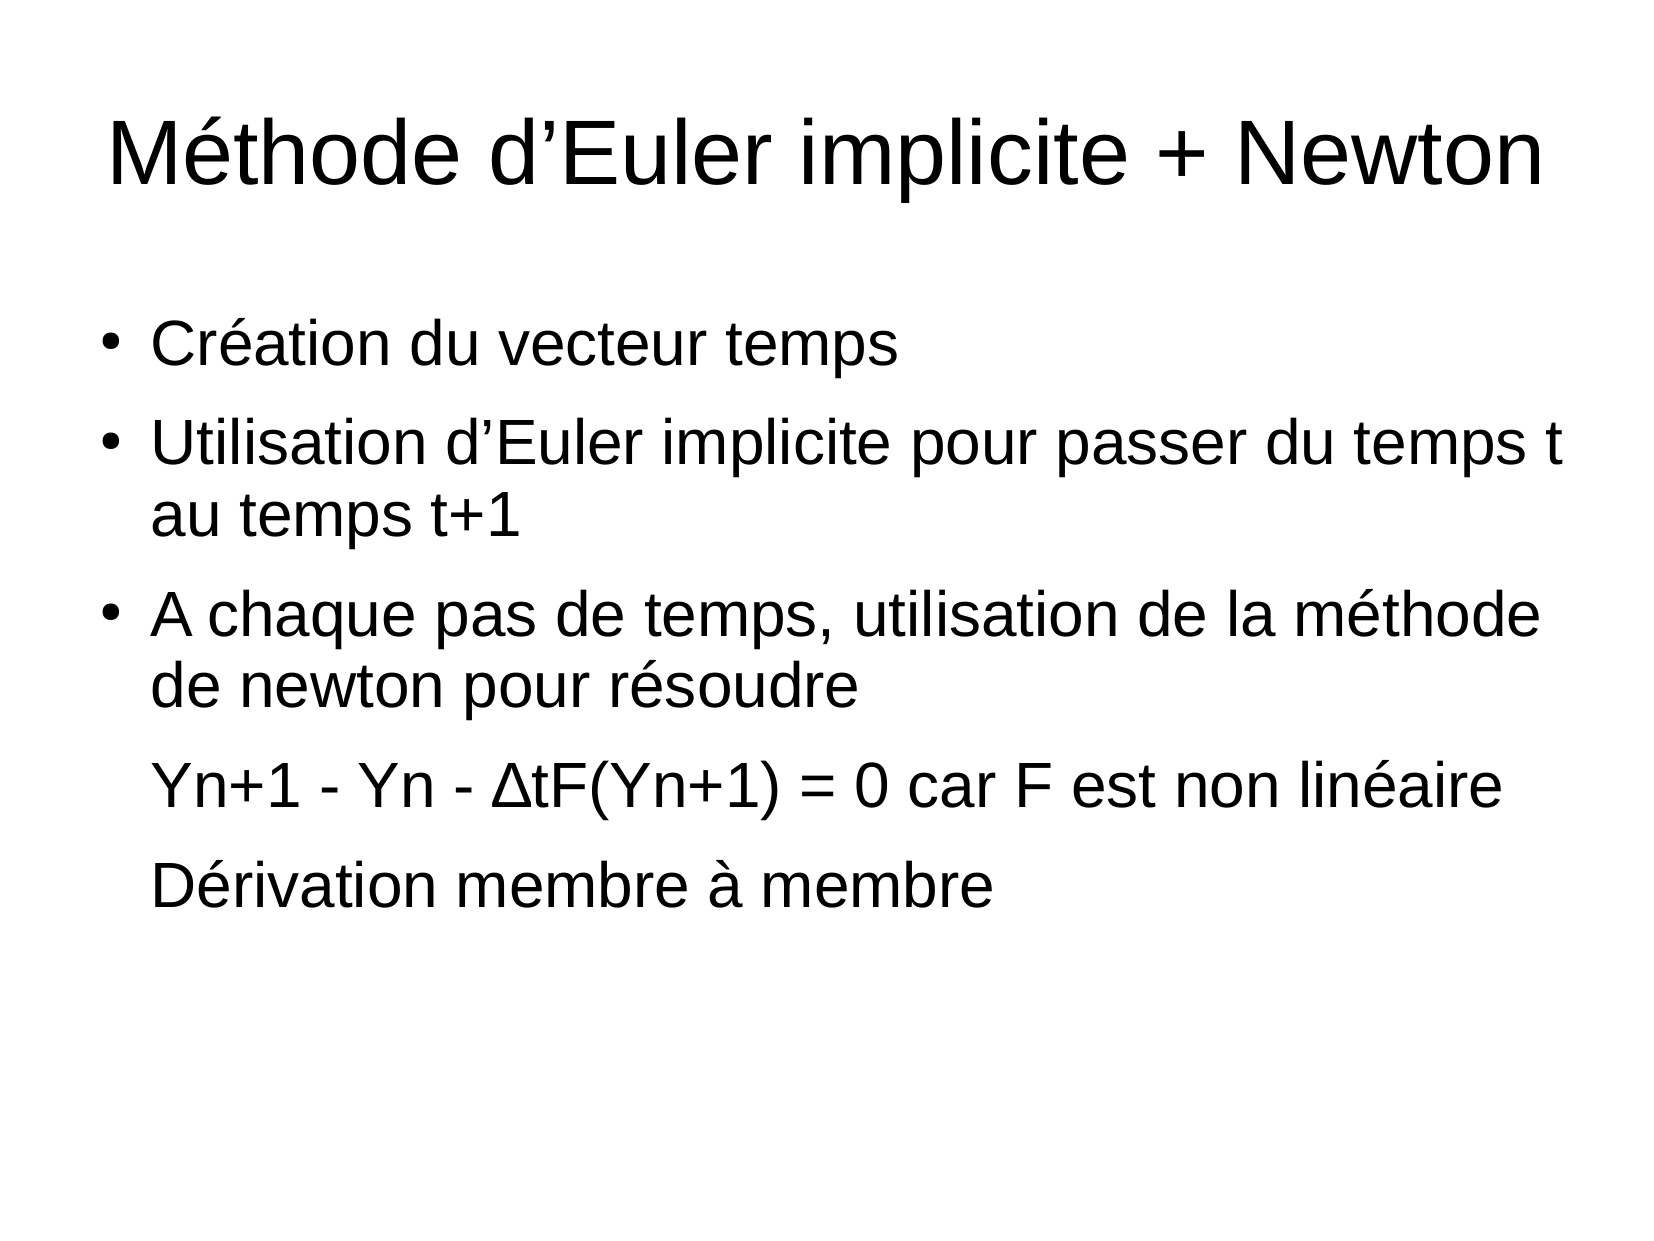

# Méthode d’Euler implicite + Newton
Création du vecteur temps
Utilisation d’Euler implicite pour passer du temps t au temps t+1
A chaque pas de temps, utilisation de la méthode de newton pour résoudre
Yn+1 - Yn - ∆tF(Yn+1) = 0 car F est non linéaire
Dérivation membre à membre